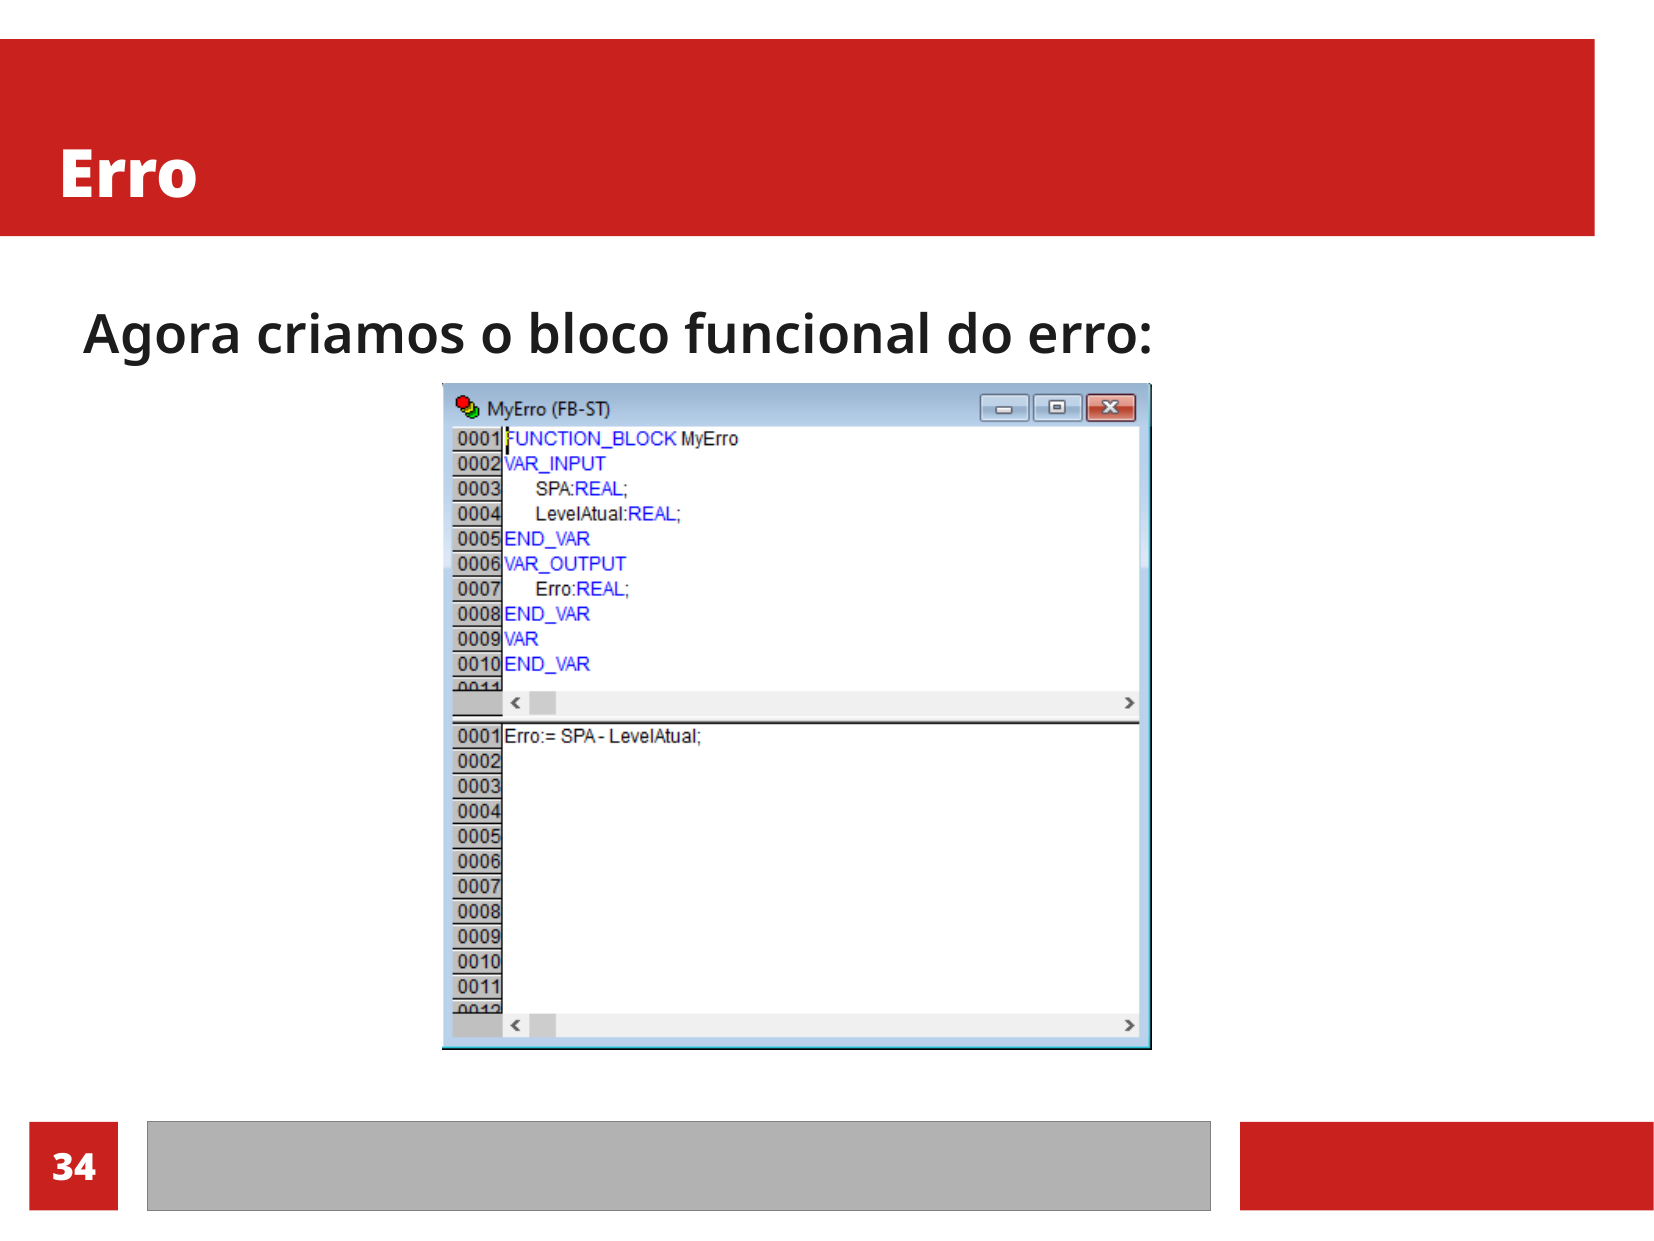

# Erro
Agora criamos o bloco funcional do erro:
34